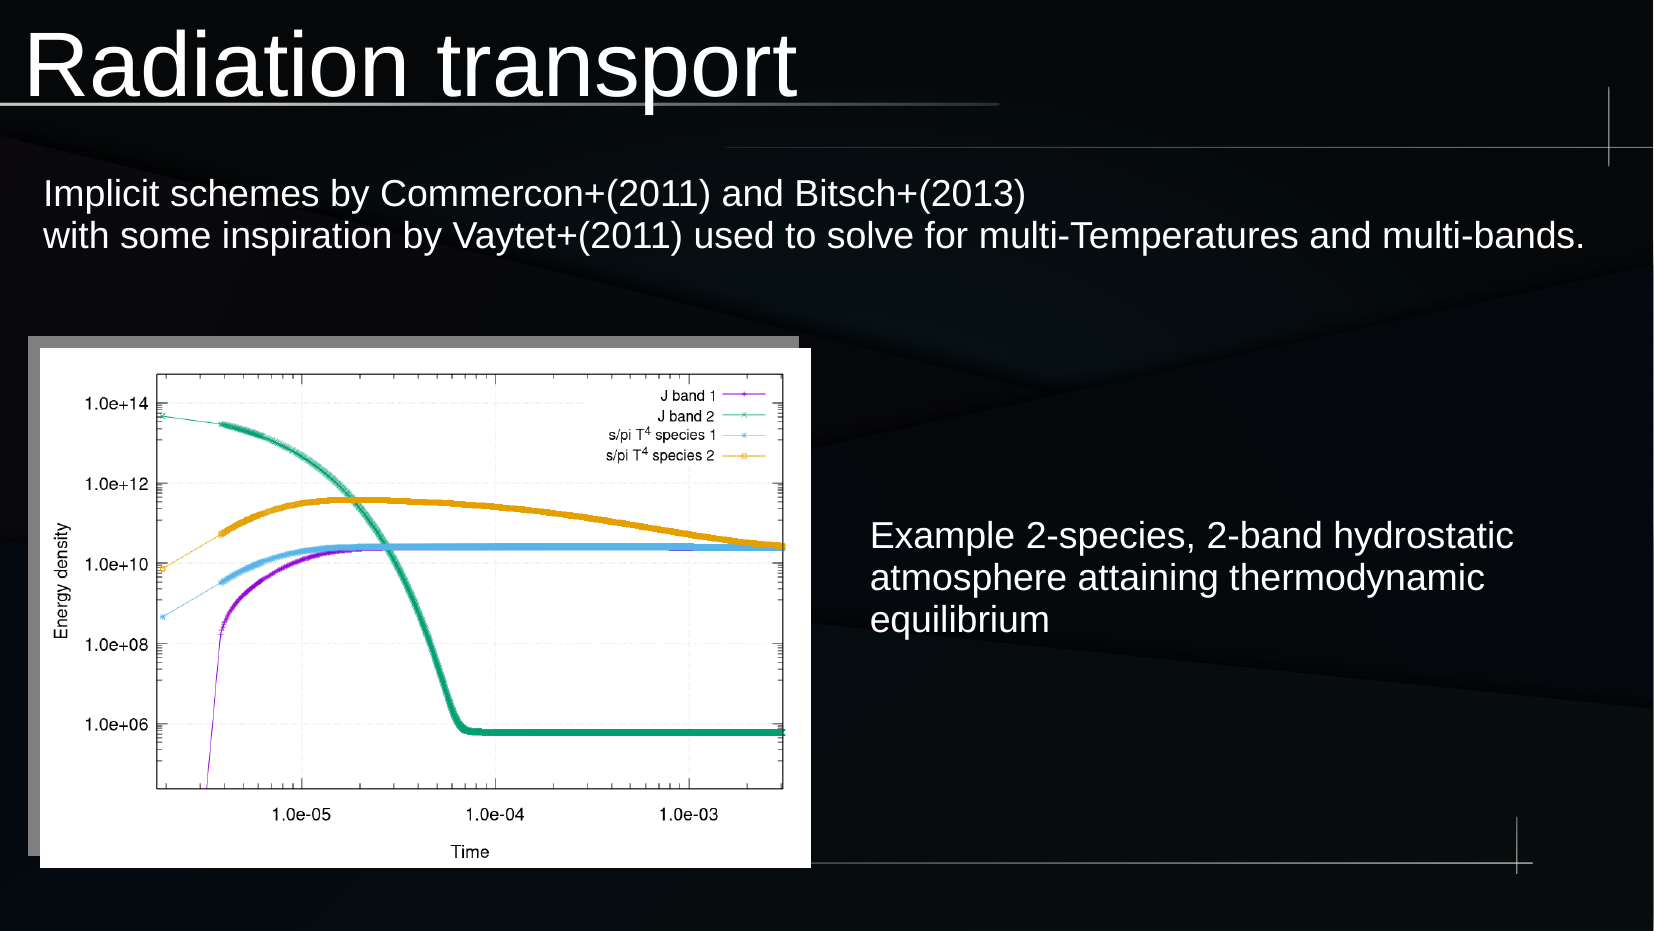

# Radiation transport
Implicit schemes by Commercon+(2011) and Bitsch+(2013)
with some inspiration by Vaytet+(2011) used to solve for multi-Temperatures and multi-bands.
Example 2-species, 2-band hydrostatic atmosphere attaining thermodynamic equilibrium